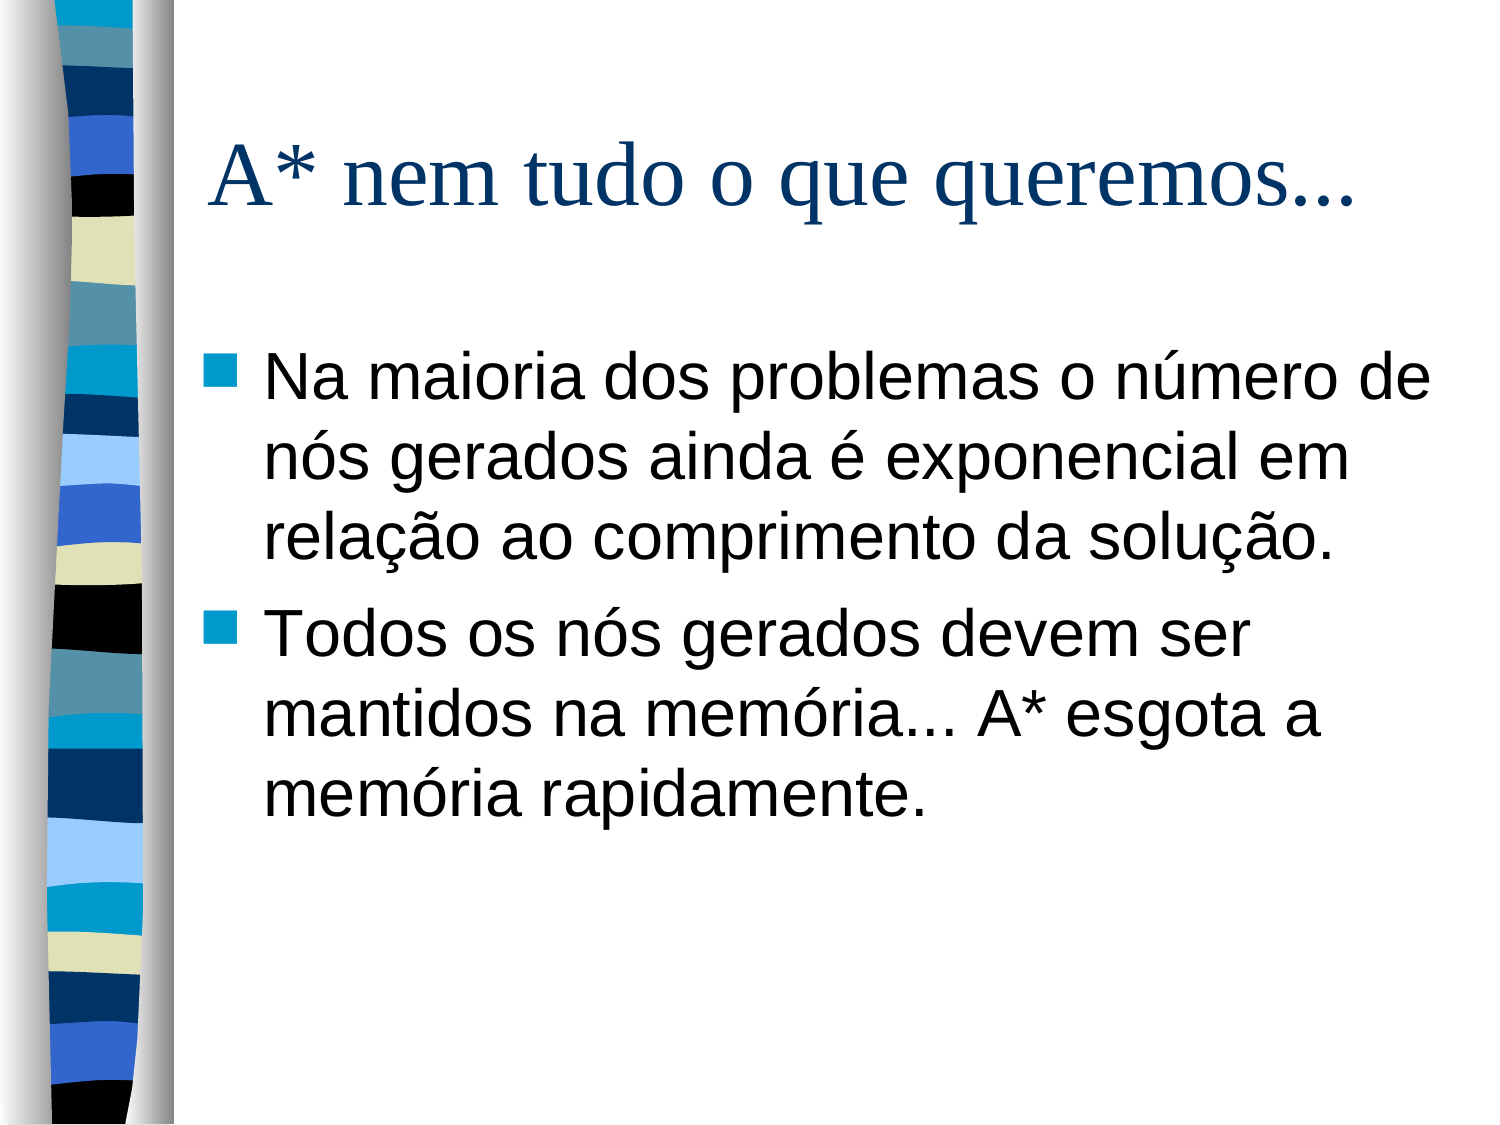

# A* nem tudo o que queremos...
Na maioria dos problemas o número de nós gerados ainda é exponencial em relação ao comprimento da solução.
Todos os nós gerados devem ser mantidos na memória... A* esgota a memória rapidamente.